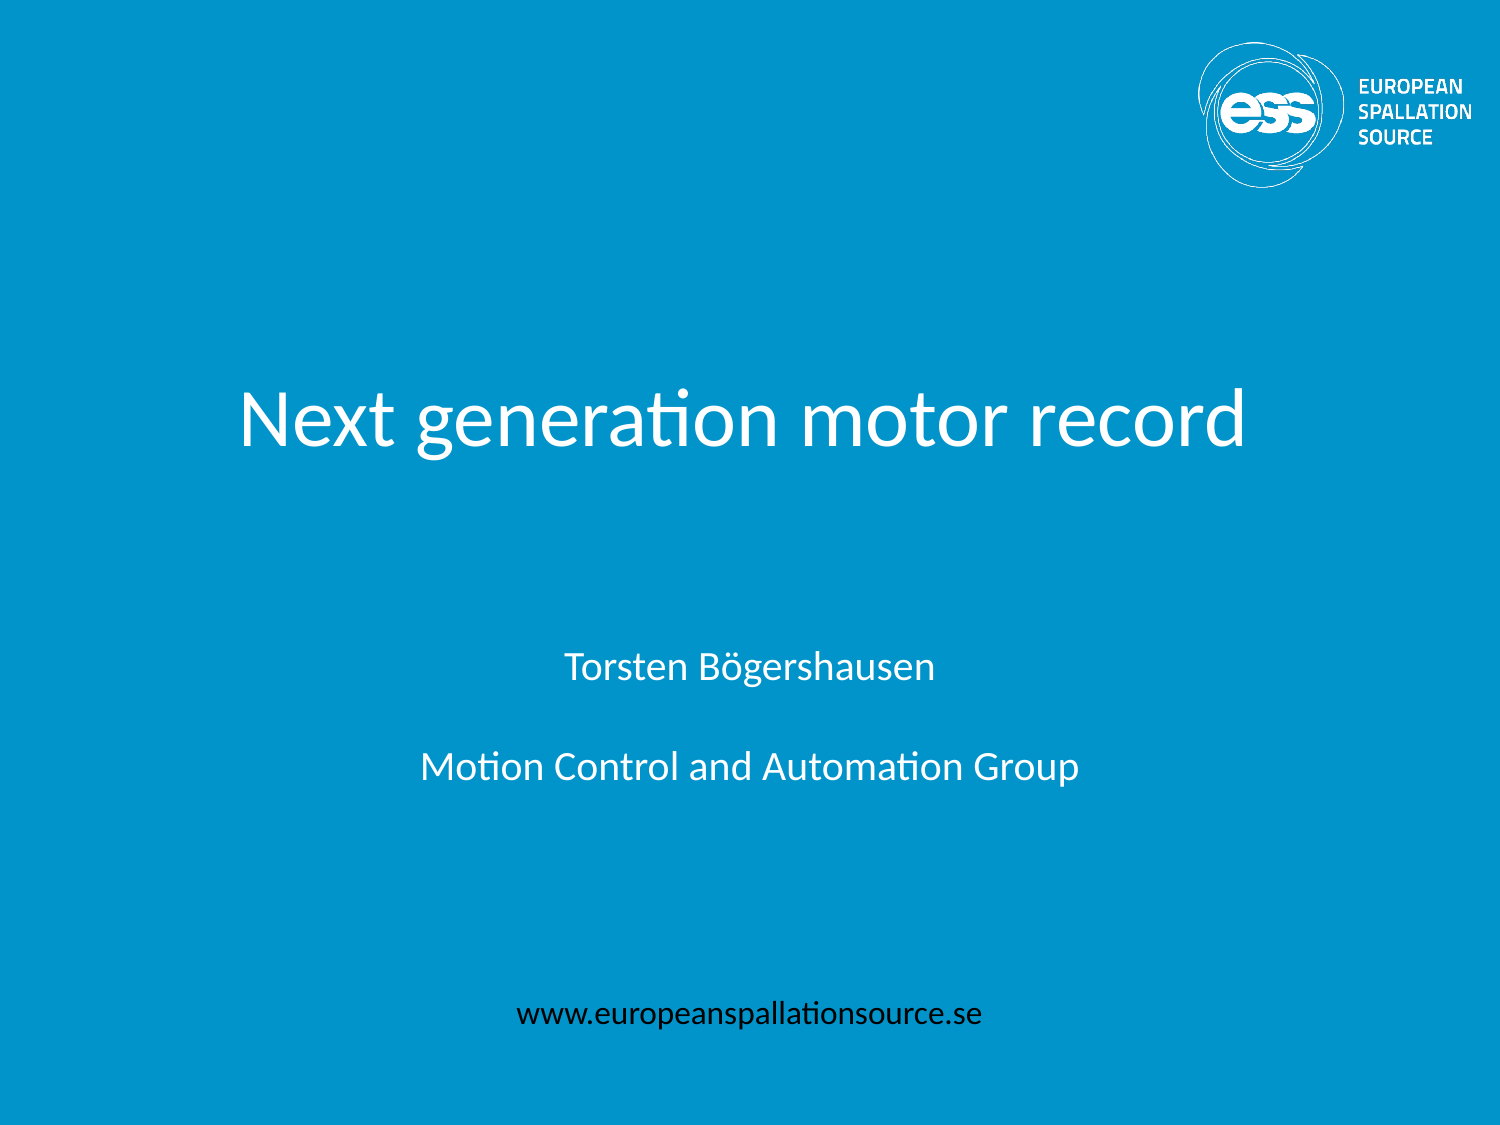

# Next generation motor record
Torsten Bögershausen
Motion Control and Automation Group
www.europeanspallationsource.se